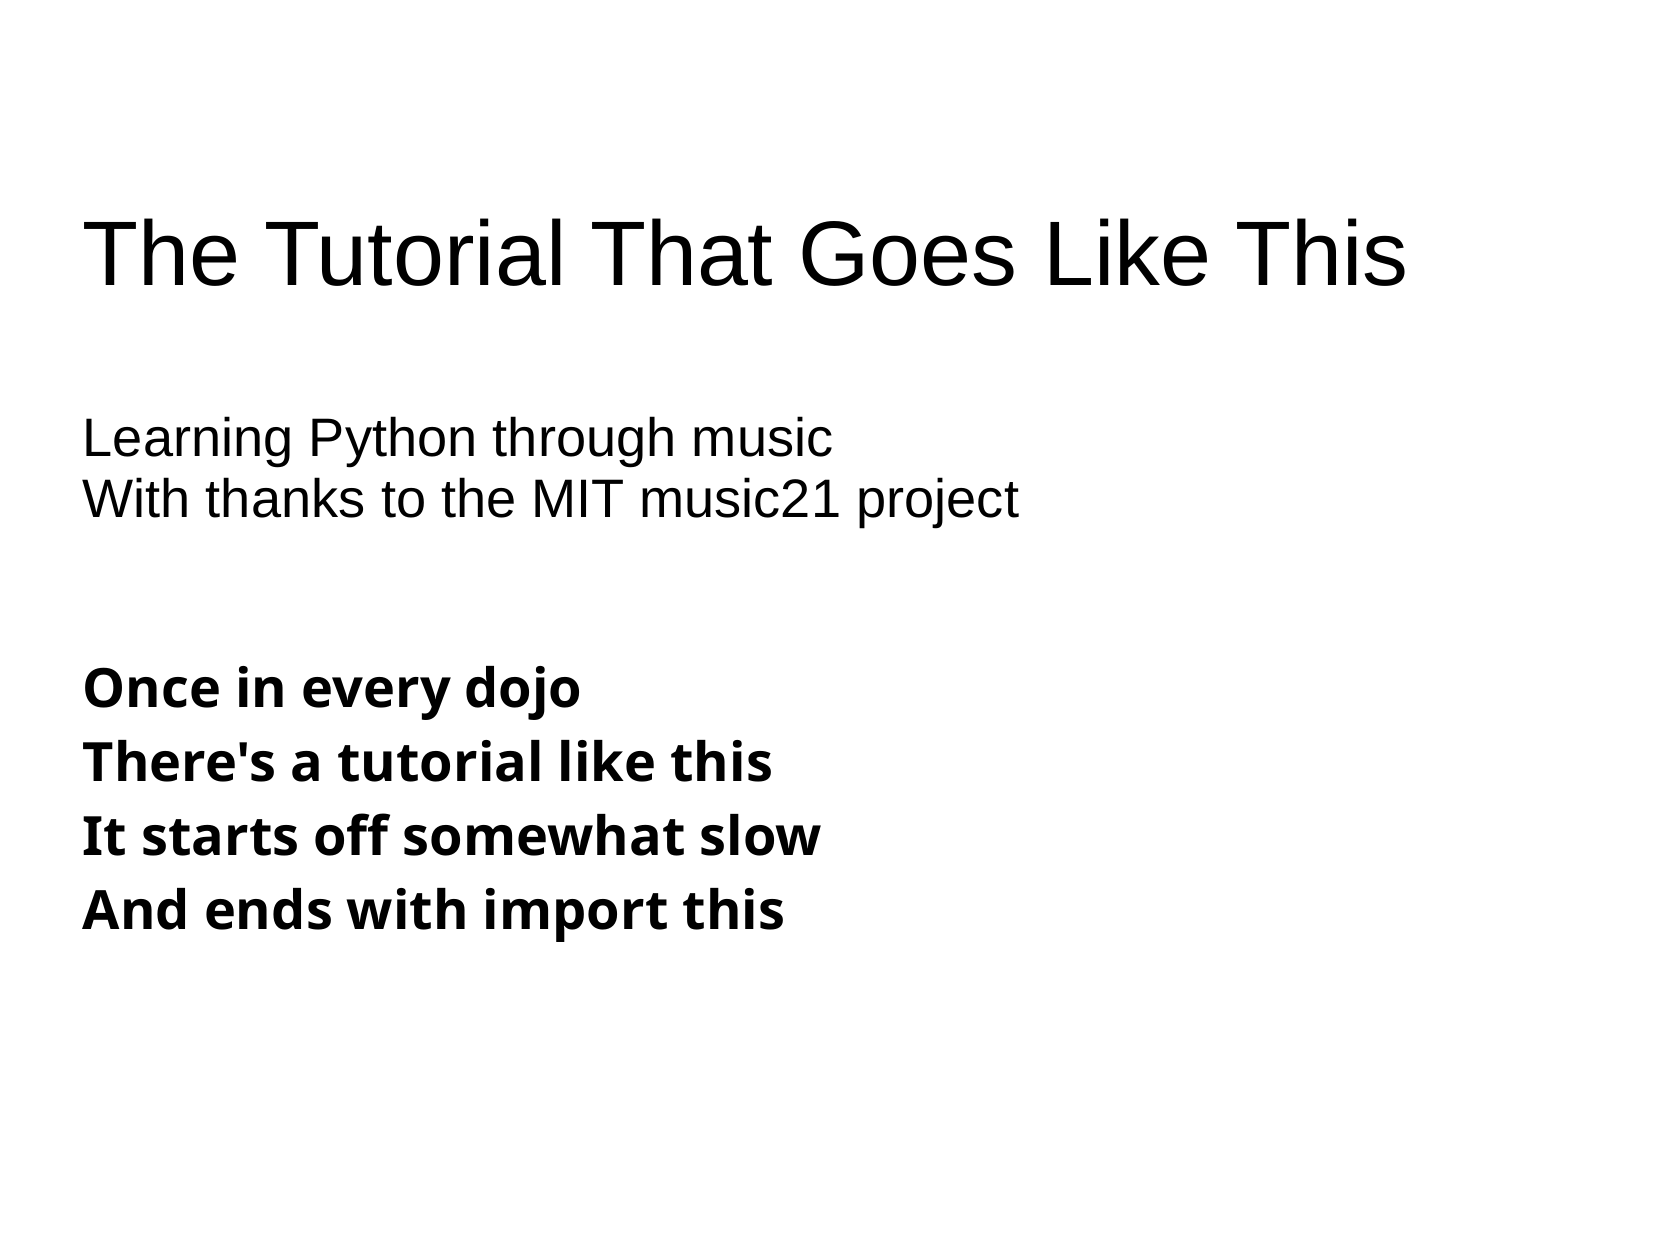

# The Tutorial That Goes Like This Learning Python through music With thanks to the MIT music21 project Once in every dojo There's a tutorial like this It starts off somewhat slow And ends with import this